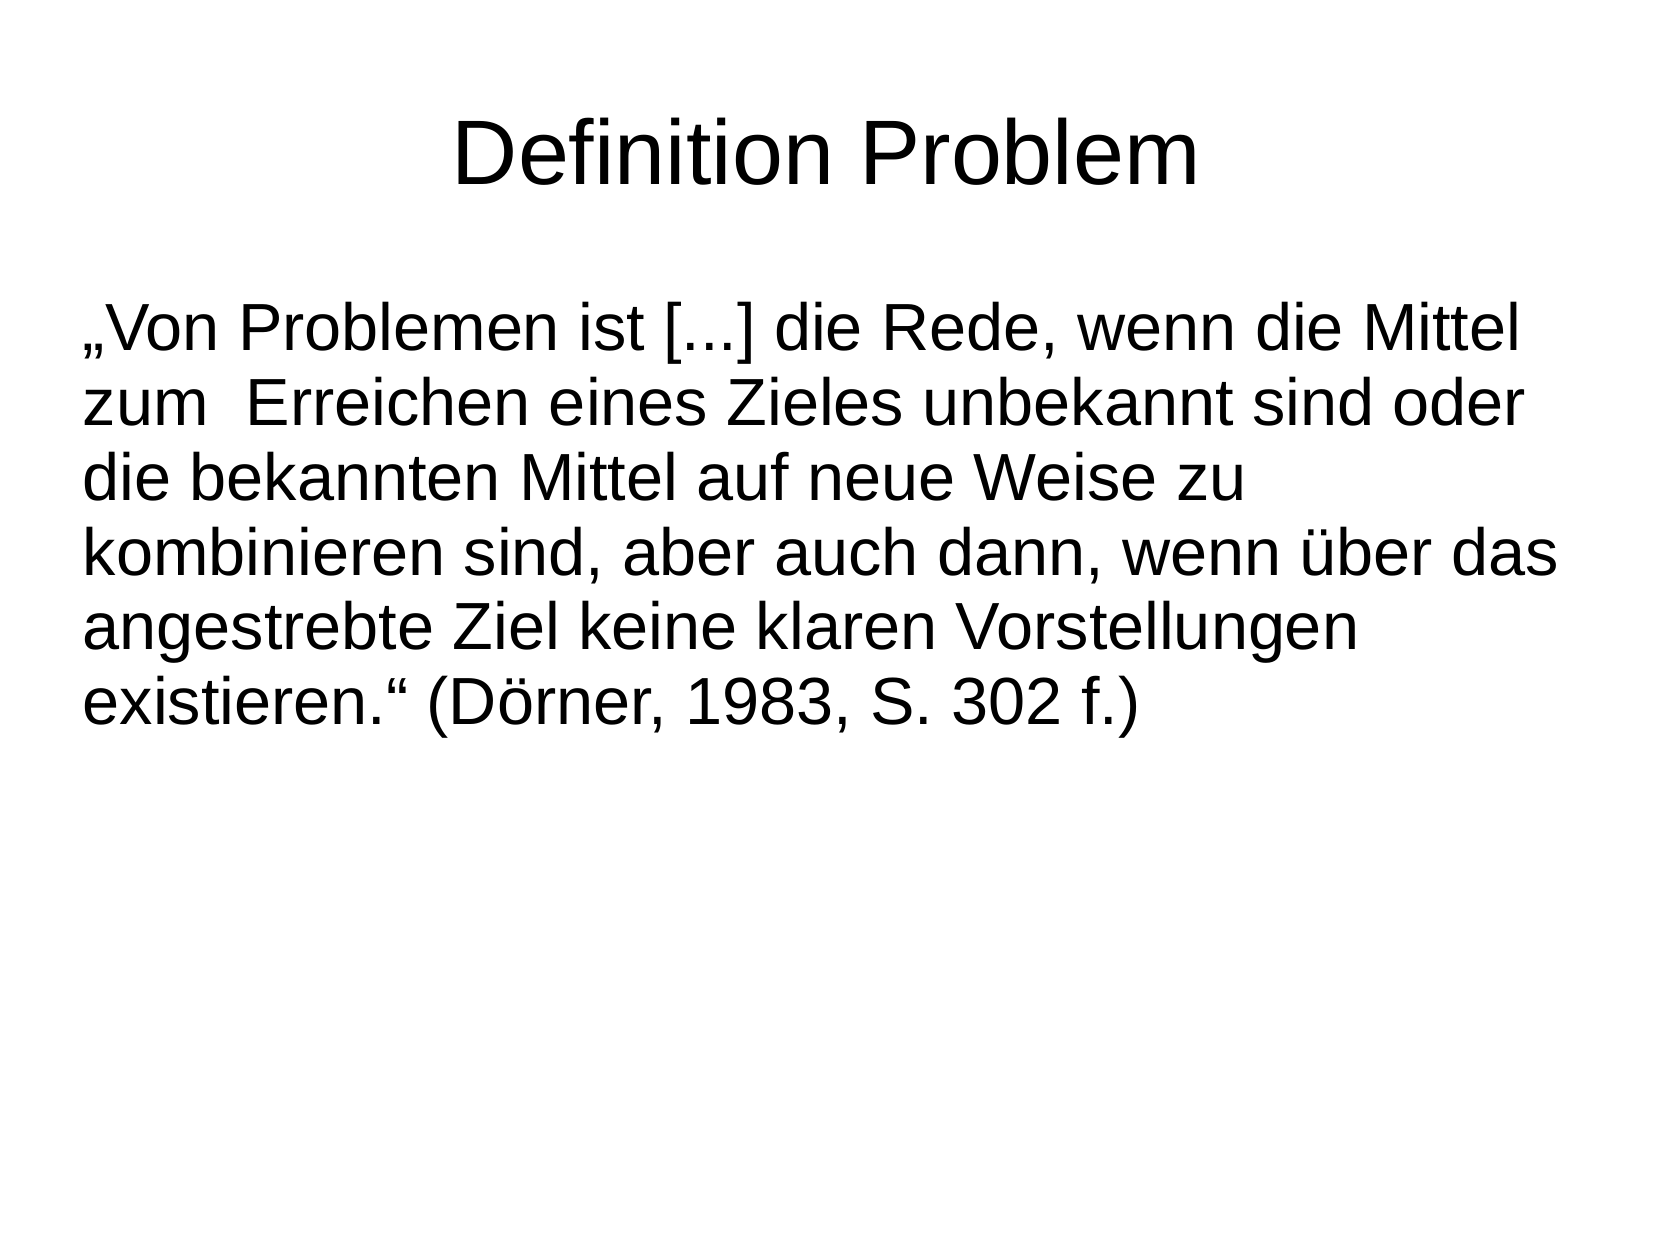

# Definition Problem
„Von Problemen ist [...] die Rede, wenn die Mittel zum Erreichen eines Zieles unbekannt sind oder die bekannten Mittel auf neue Weise zu kombinieren sind, aber auch dann, wenn über das angestrebte Ziel keine klaren Vorstellungen existieren.“ (Dörner, 1983, S. 302 f.)